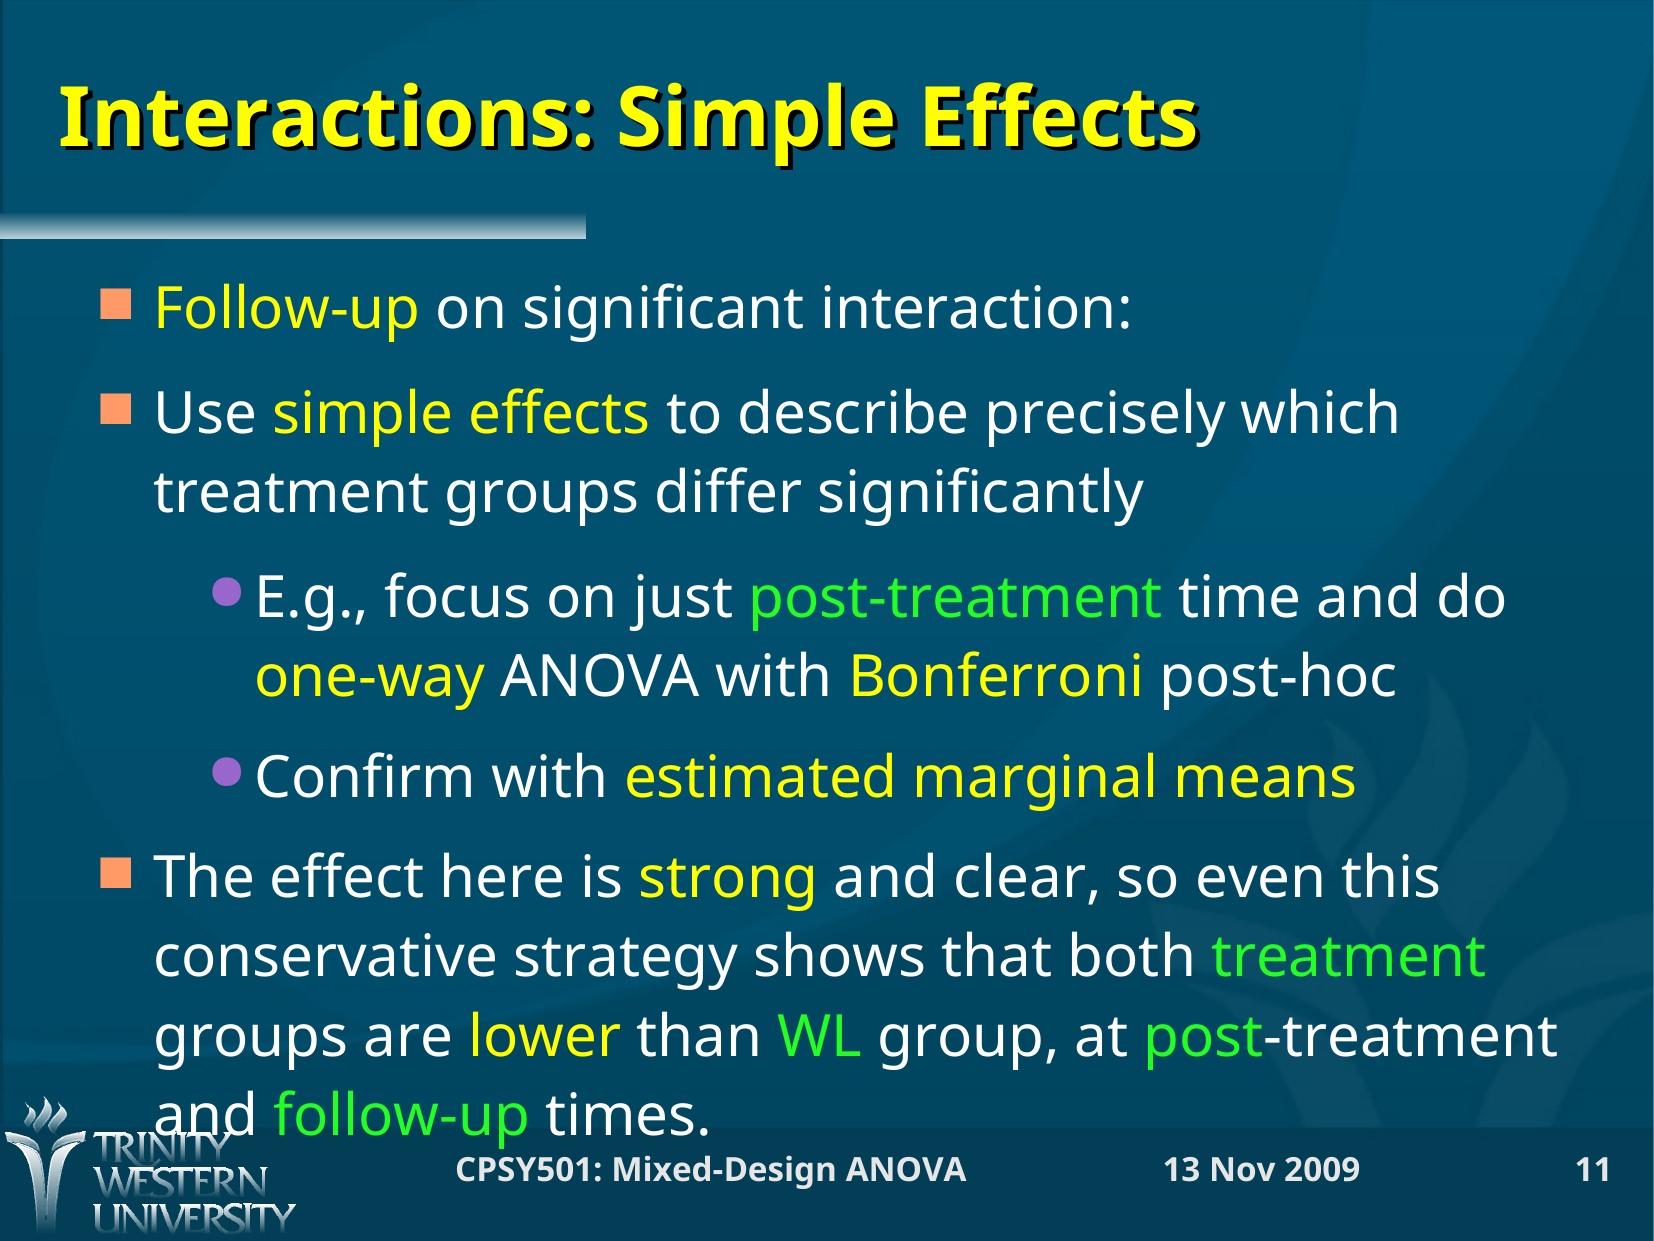

# Interactions: Simple Effects
Follow-up on significant interaction:
Use simple effects to describe precisely which treatment groups differ significantly
E.g., focus on just post-treatment time and do one-way ANOVA with Bonferroni post-hoc
Confirm with estimated marginal means
The effect here is strong and clear, so even this conservative strategy shows that both treatment groups are lower than WL group, at post-treatment and follow-up times.
CPSY501: Mixed-Design ANOVA
13 Nov 2009
11